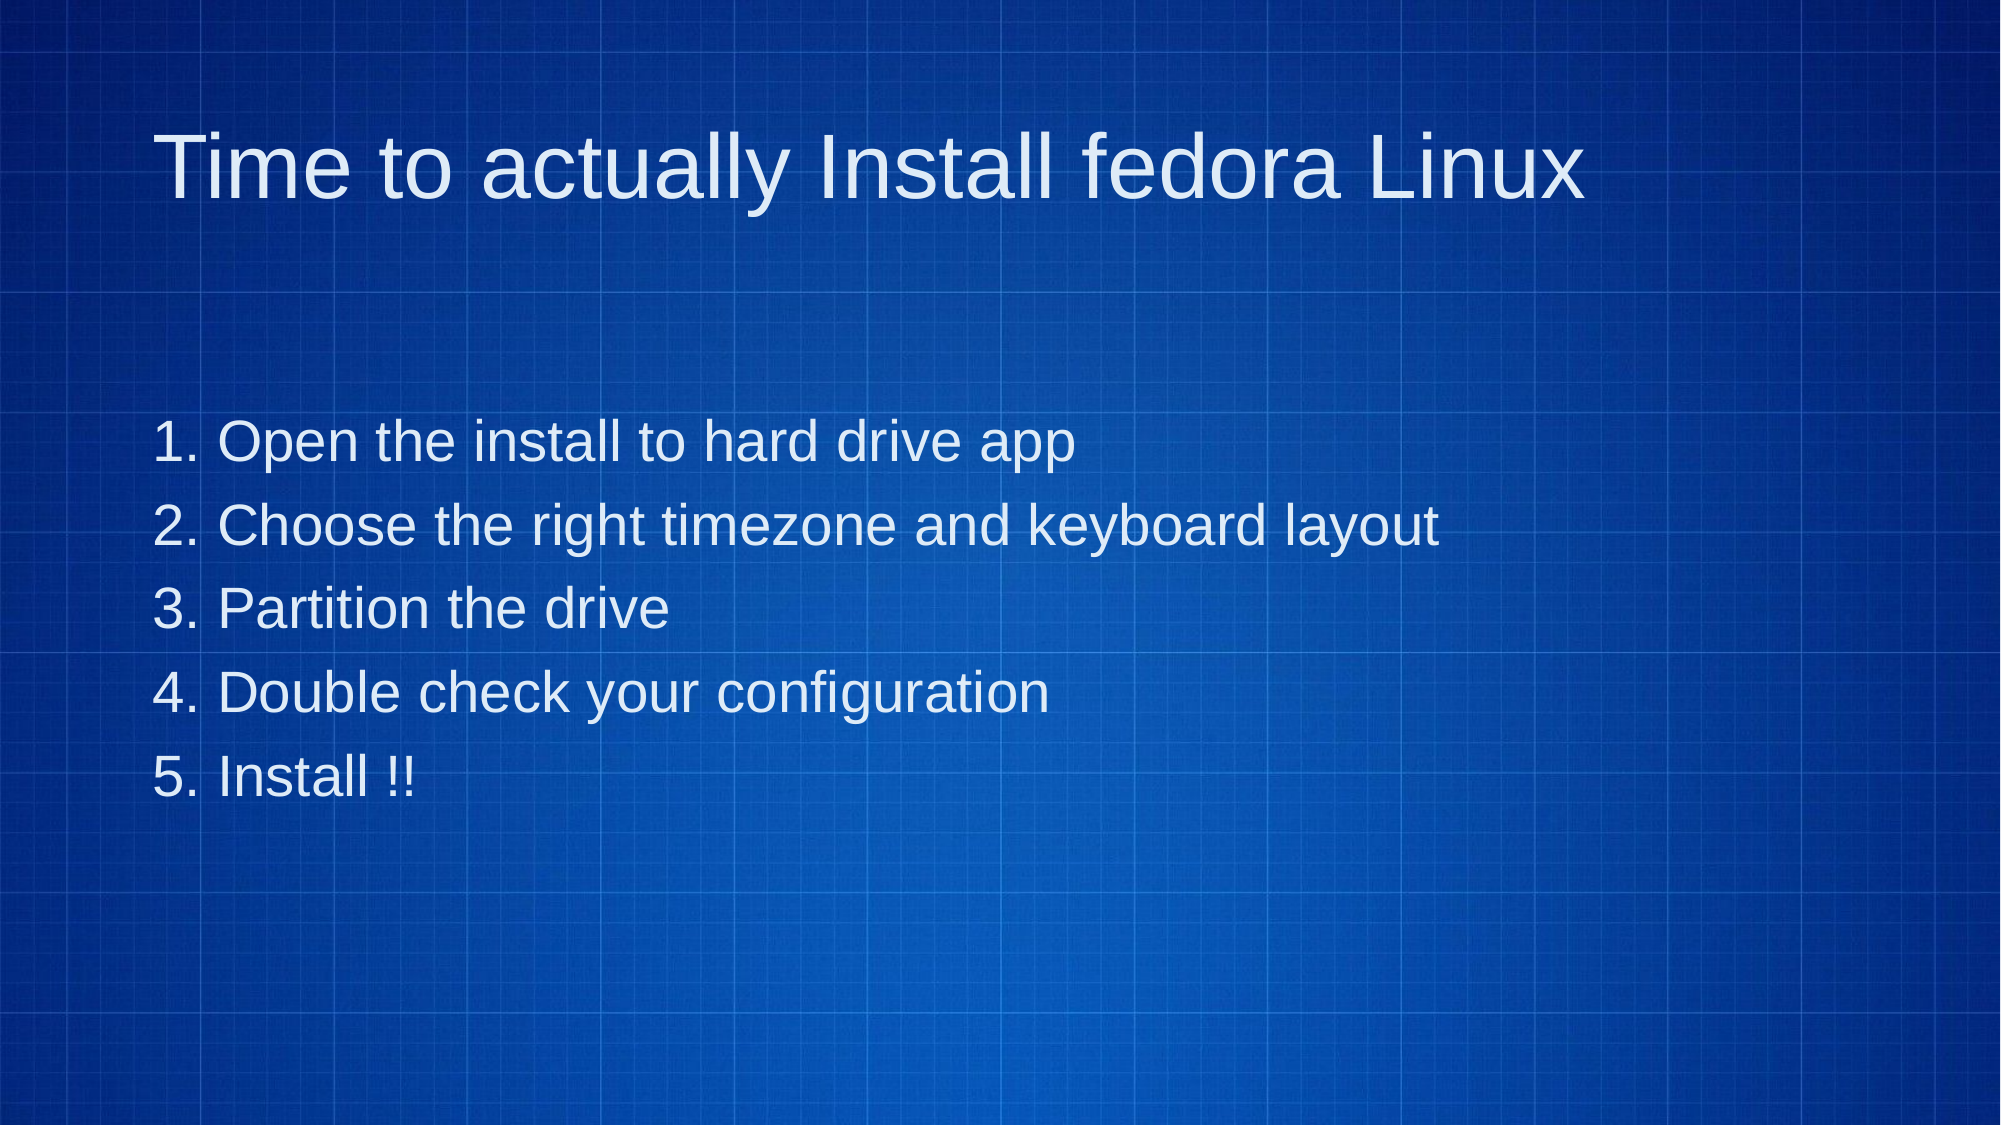

# Time to actually Install fedora Linux
Open the install to hard drive app
Choose the right timezone and keyboard layout
Partition the drive
Double check your configuration
Install !!